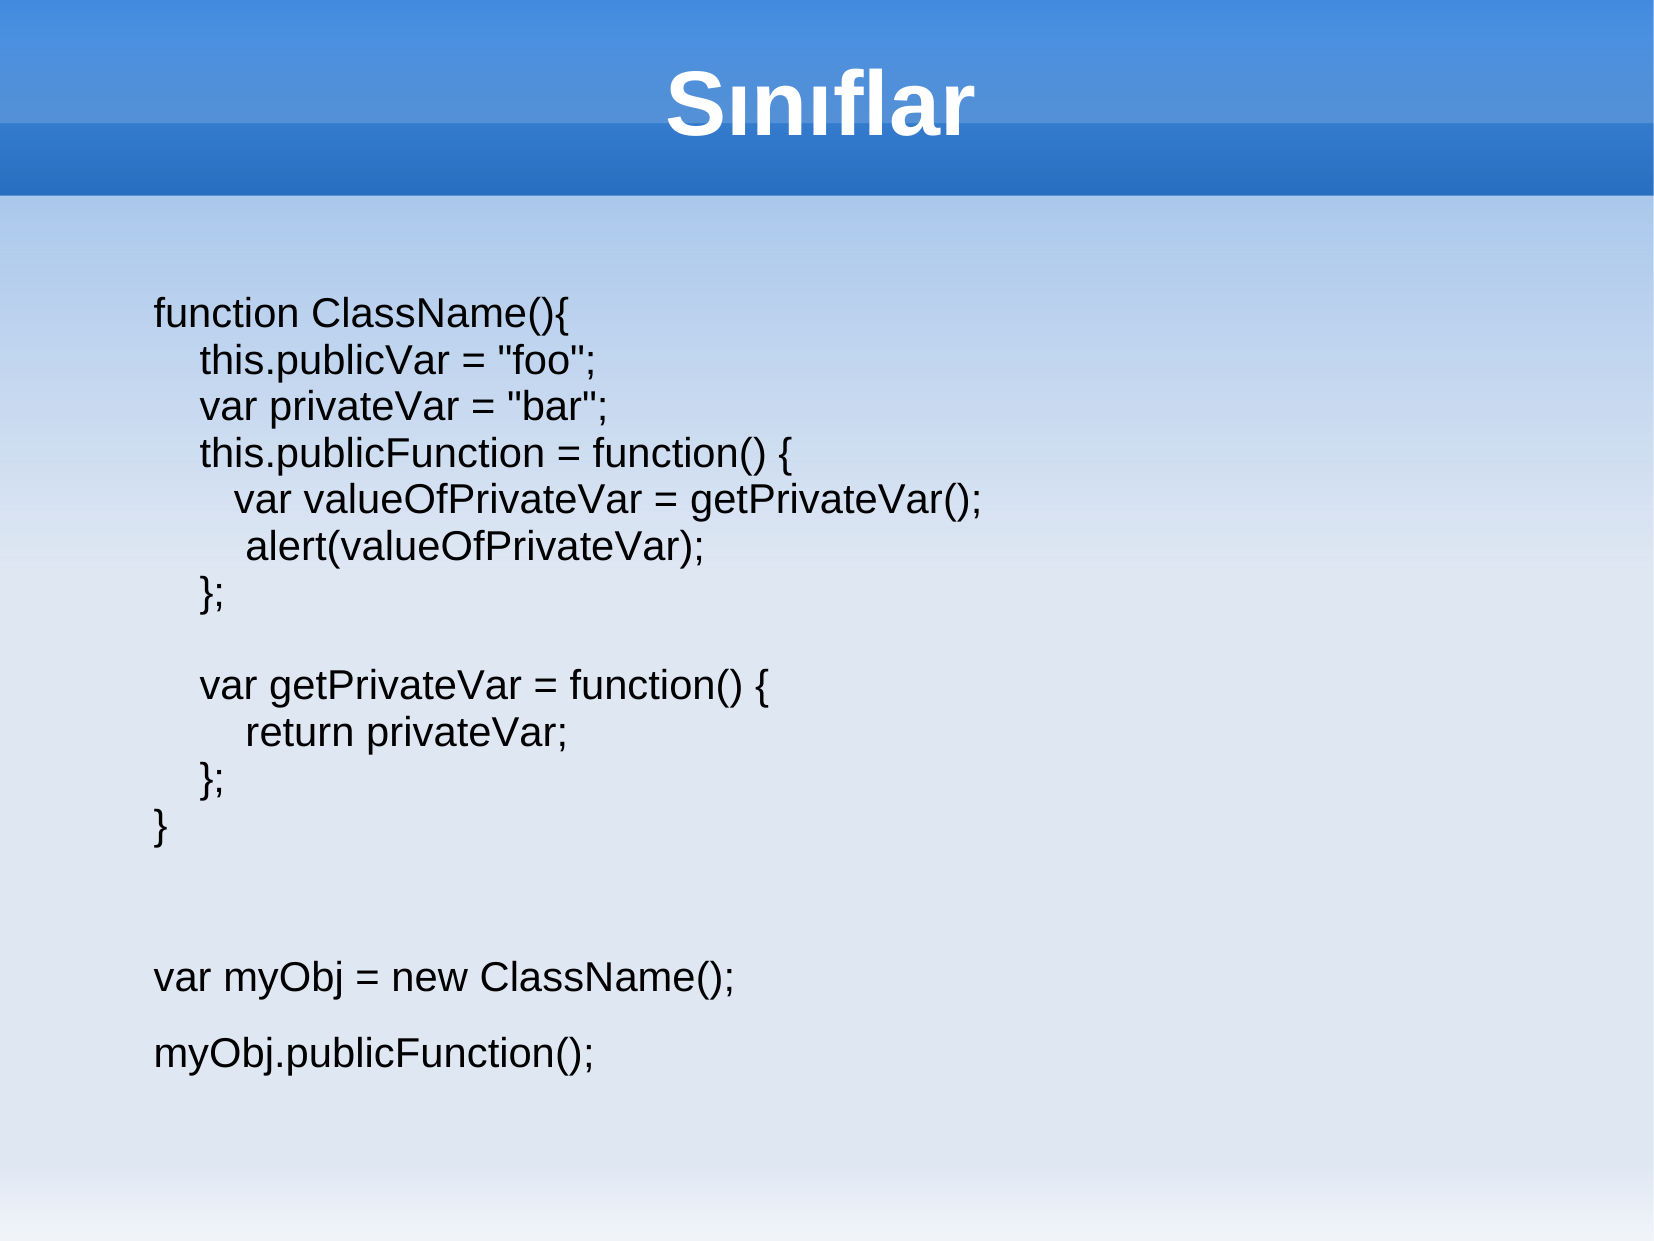

# Sınıflar
function ClassName(){
 this.publicVar = "foo";
 var privateVar = "bar";
 this.publicFunction = function() {
 var valueOfPrivateVar = getPrivateVar();
 alert(valueOfPrivateVar);
 };
 var getPrivateVar = function() {
 return privateVar;
 };
}
var myObj = new ClassName();
myObj.publicFunction();